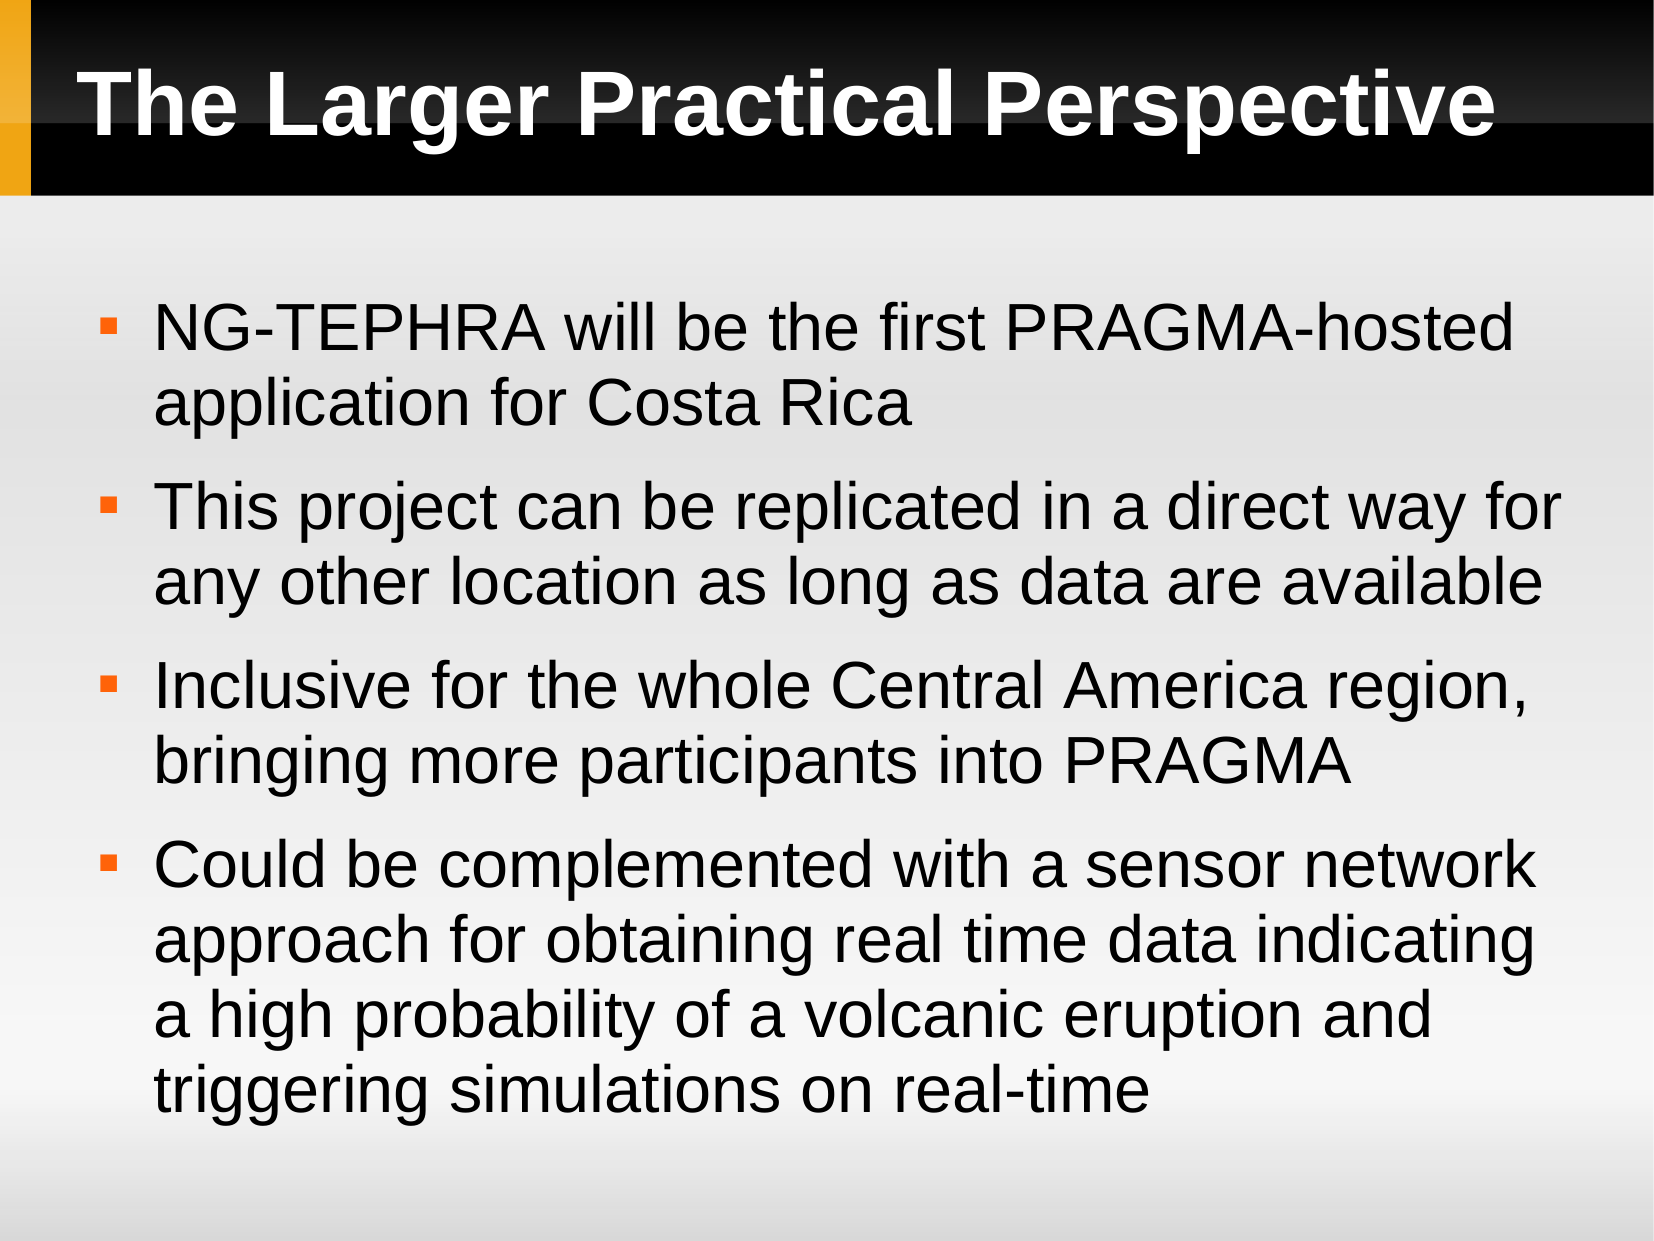

# The Larger Practical Perspective
NG-TEPHRA will be the first PRAGMA-hosted application for Costa Rica
This project can be replicated in a direct way for any other location as long as data are available
Inclusive for the whole Central America region, bringing more participants into PRAGMA
Could be complemented with a sensor network approach for obtaining real time data indicating a high probability of a volcanic eruption and triggering simulations on real-time